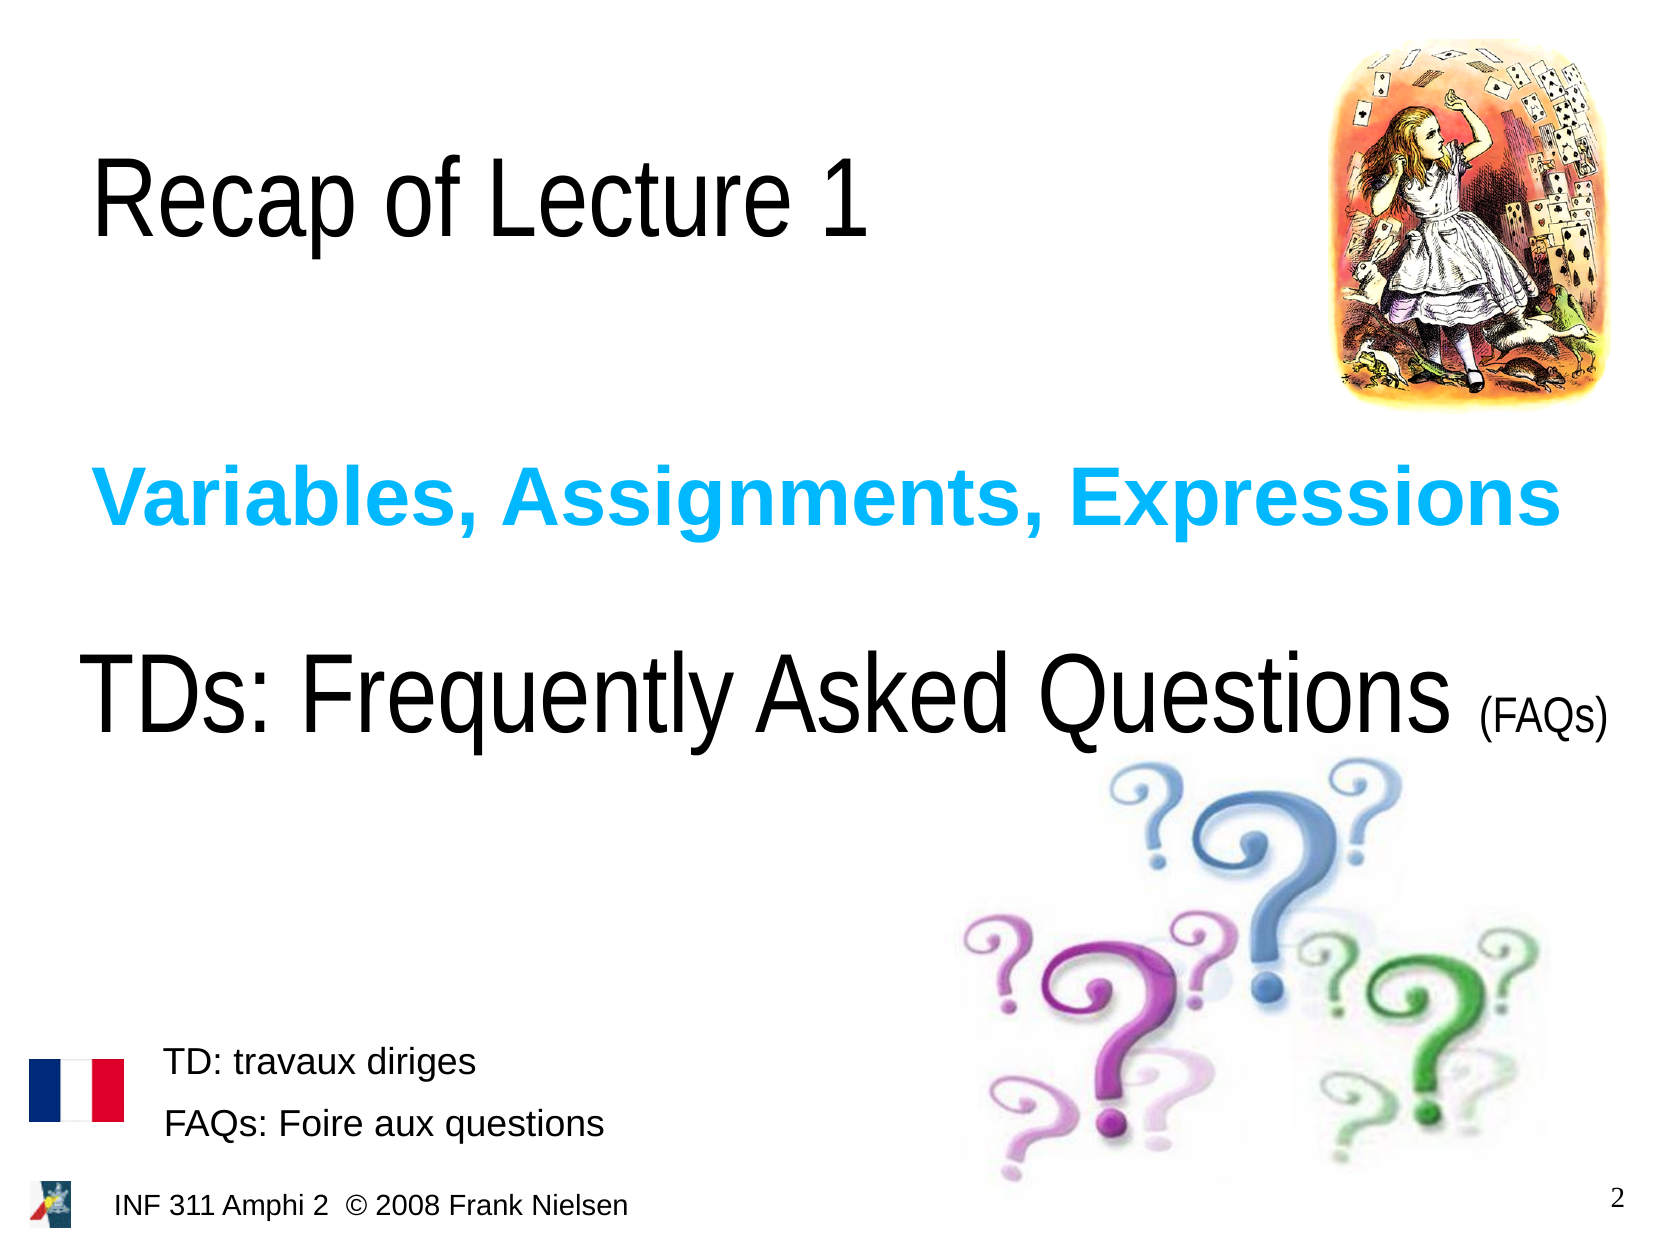

Recap of Lecture 1
Variables, Assignments, Expressions
TDs: Frequently Asked Questions (FAQs)
TD: travaux diriges
FAQs: Foire aux questions